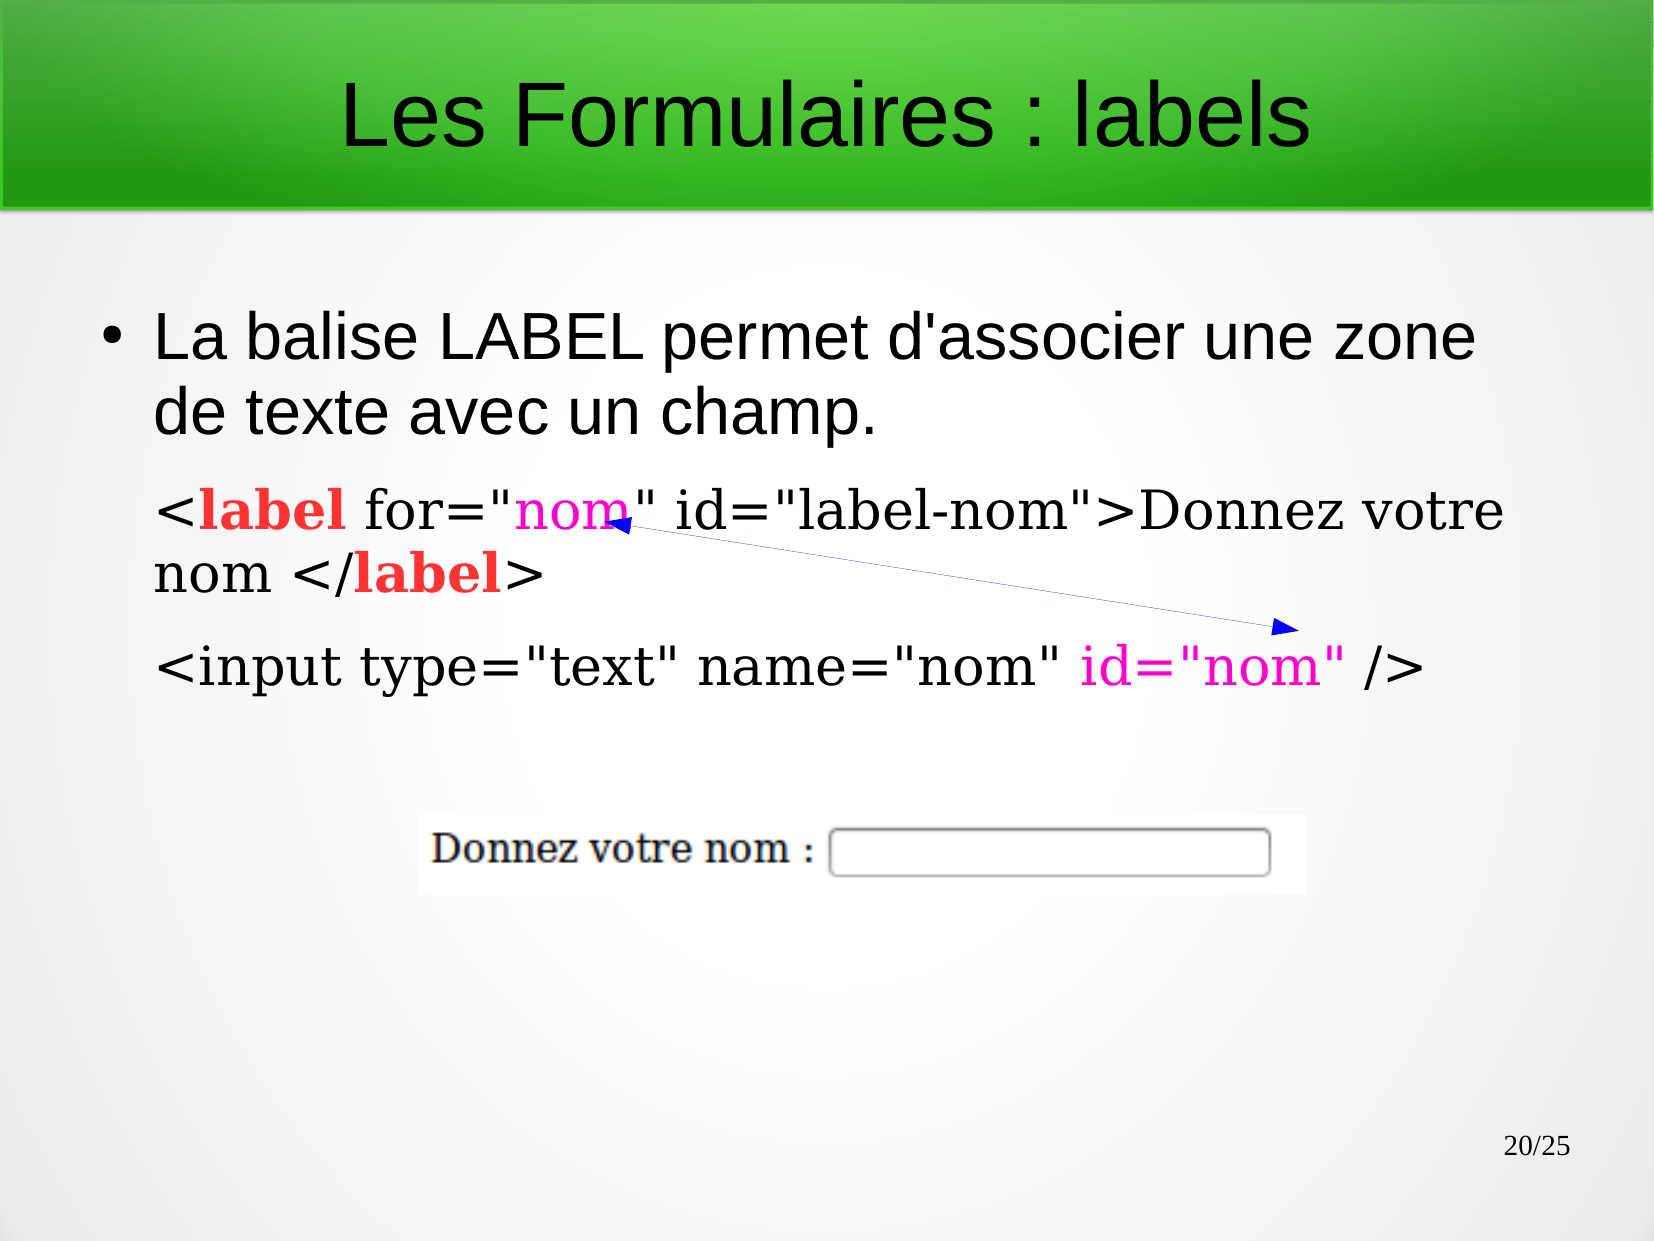

# Les Formulaires : labels
La balise LABEL permet d'associer une zone de texte avec un champ.
<label for="nom" id="label-nom">Donnez votre nom </label>
<input type="text" name="nom" id="nom" />
20